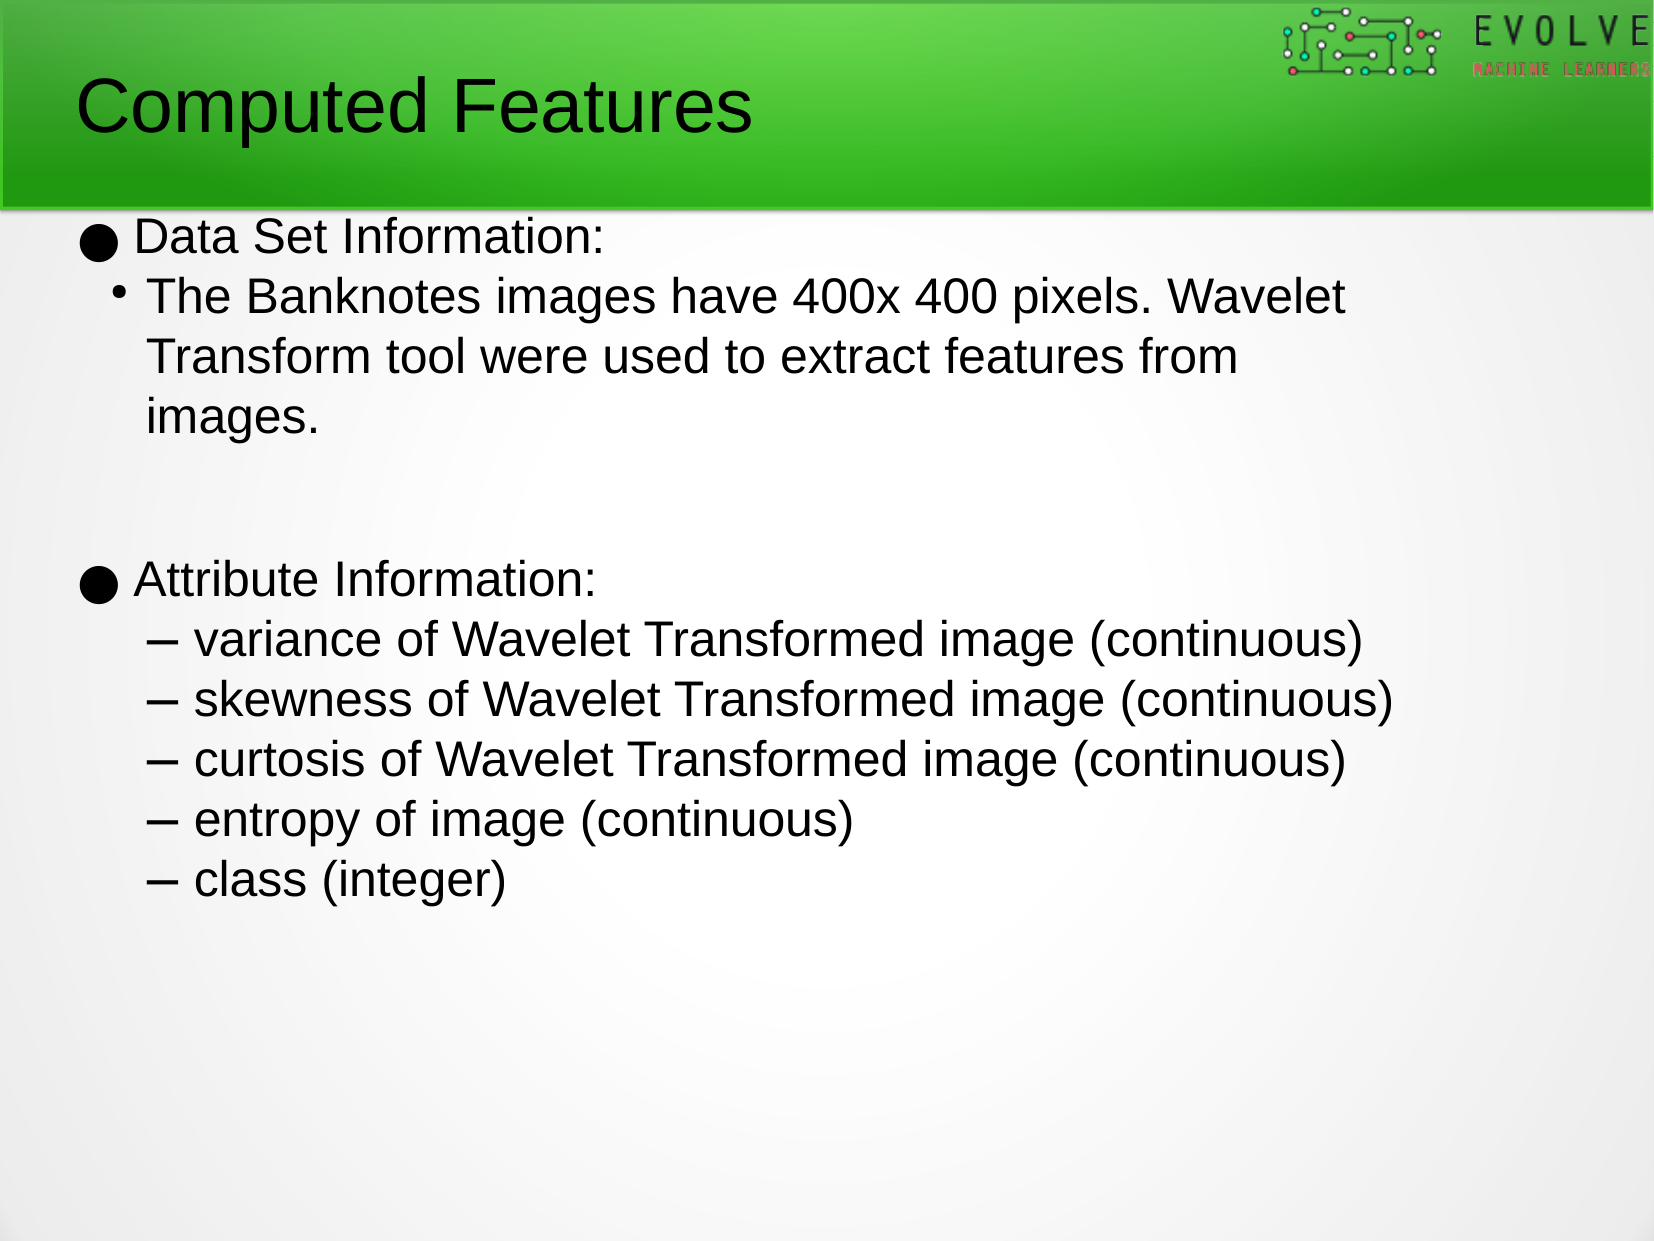

Computed Features
Data Set Information:
The Banknotes images have 400x 400 pixels. Wavelet Transform tool were used to extract features from images.
Attribute Information:
variance of Wavelet Transformed image (continuous)
skewness of Wavelet Transformed image (continuous)
curtosis of Wavelet Transformed image (continuous)
entropy of image (continuous)
class (integer)